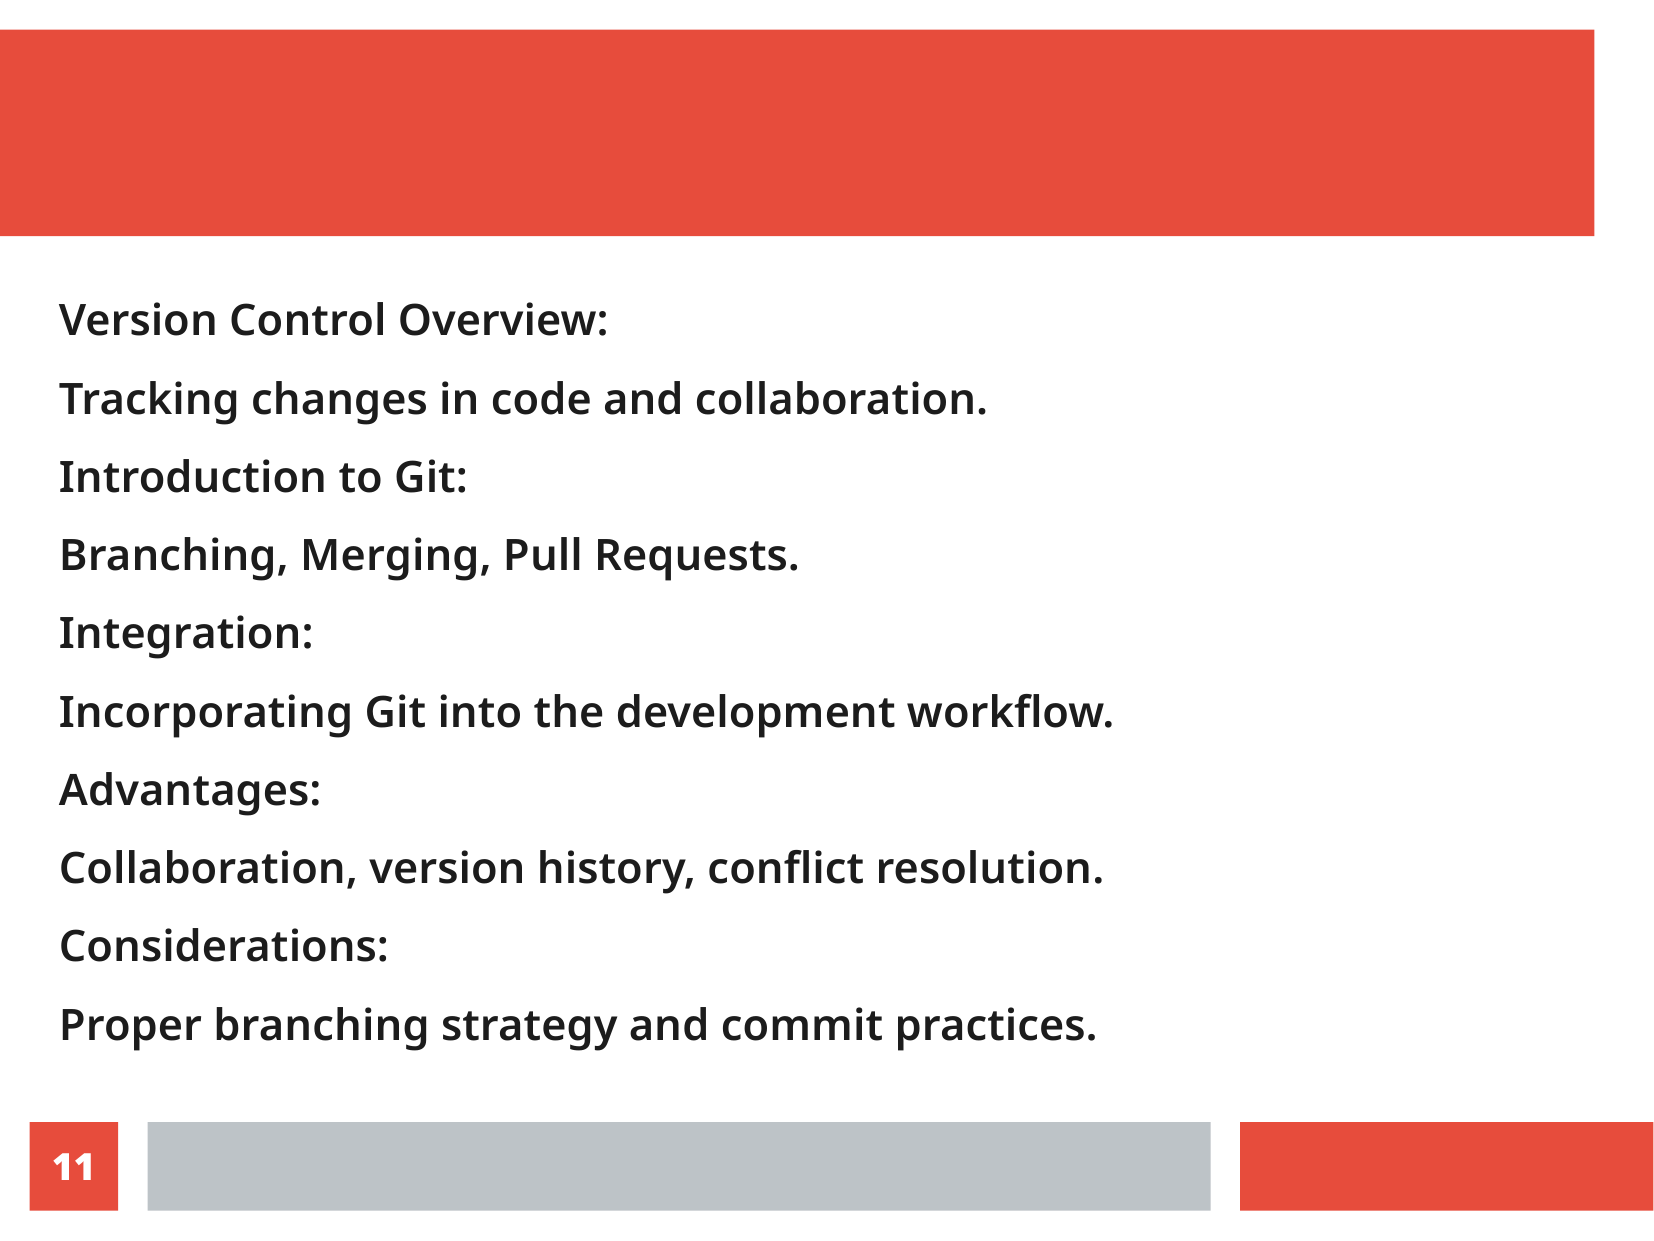

#
Version Control Overview:
Tracking changes in code and collaboration.
Introduction to Git:
Branching, Merging, Pull Requests.
Integration:
Incorporating Git into the development workflow.
Advantages:
Collaboration, version history, conflict resolution.
Considerations:
Proper branching strategy and commit practices.
11